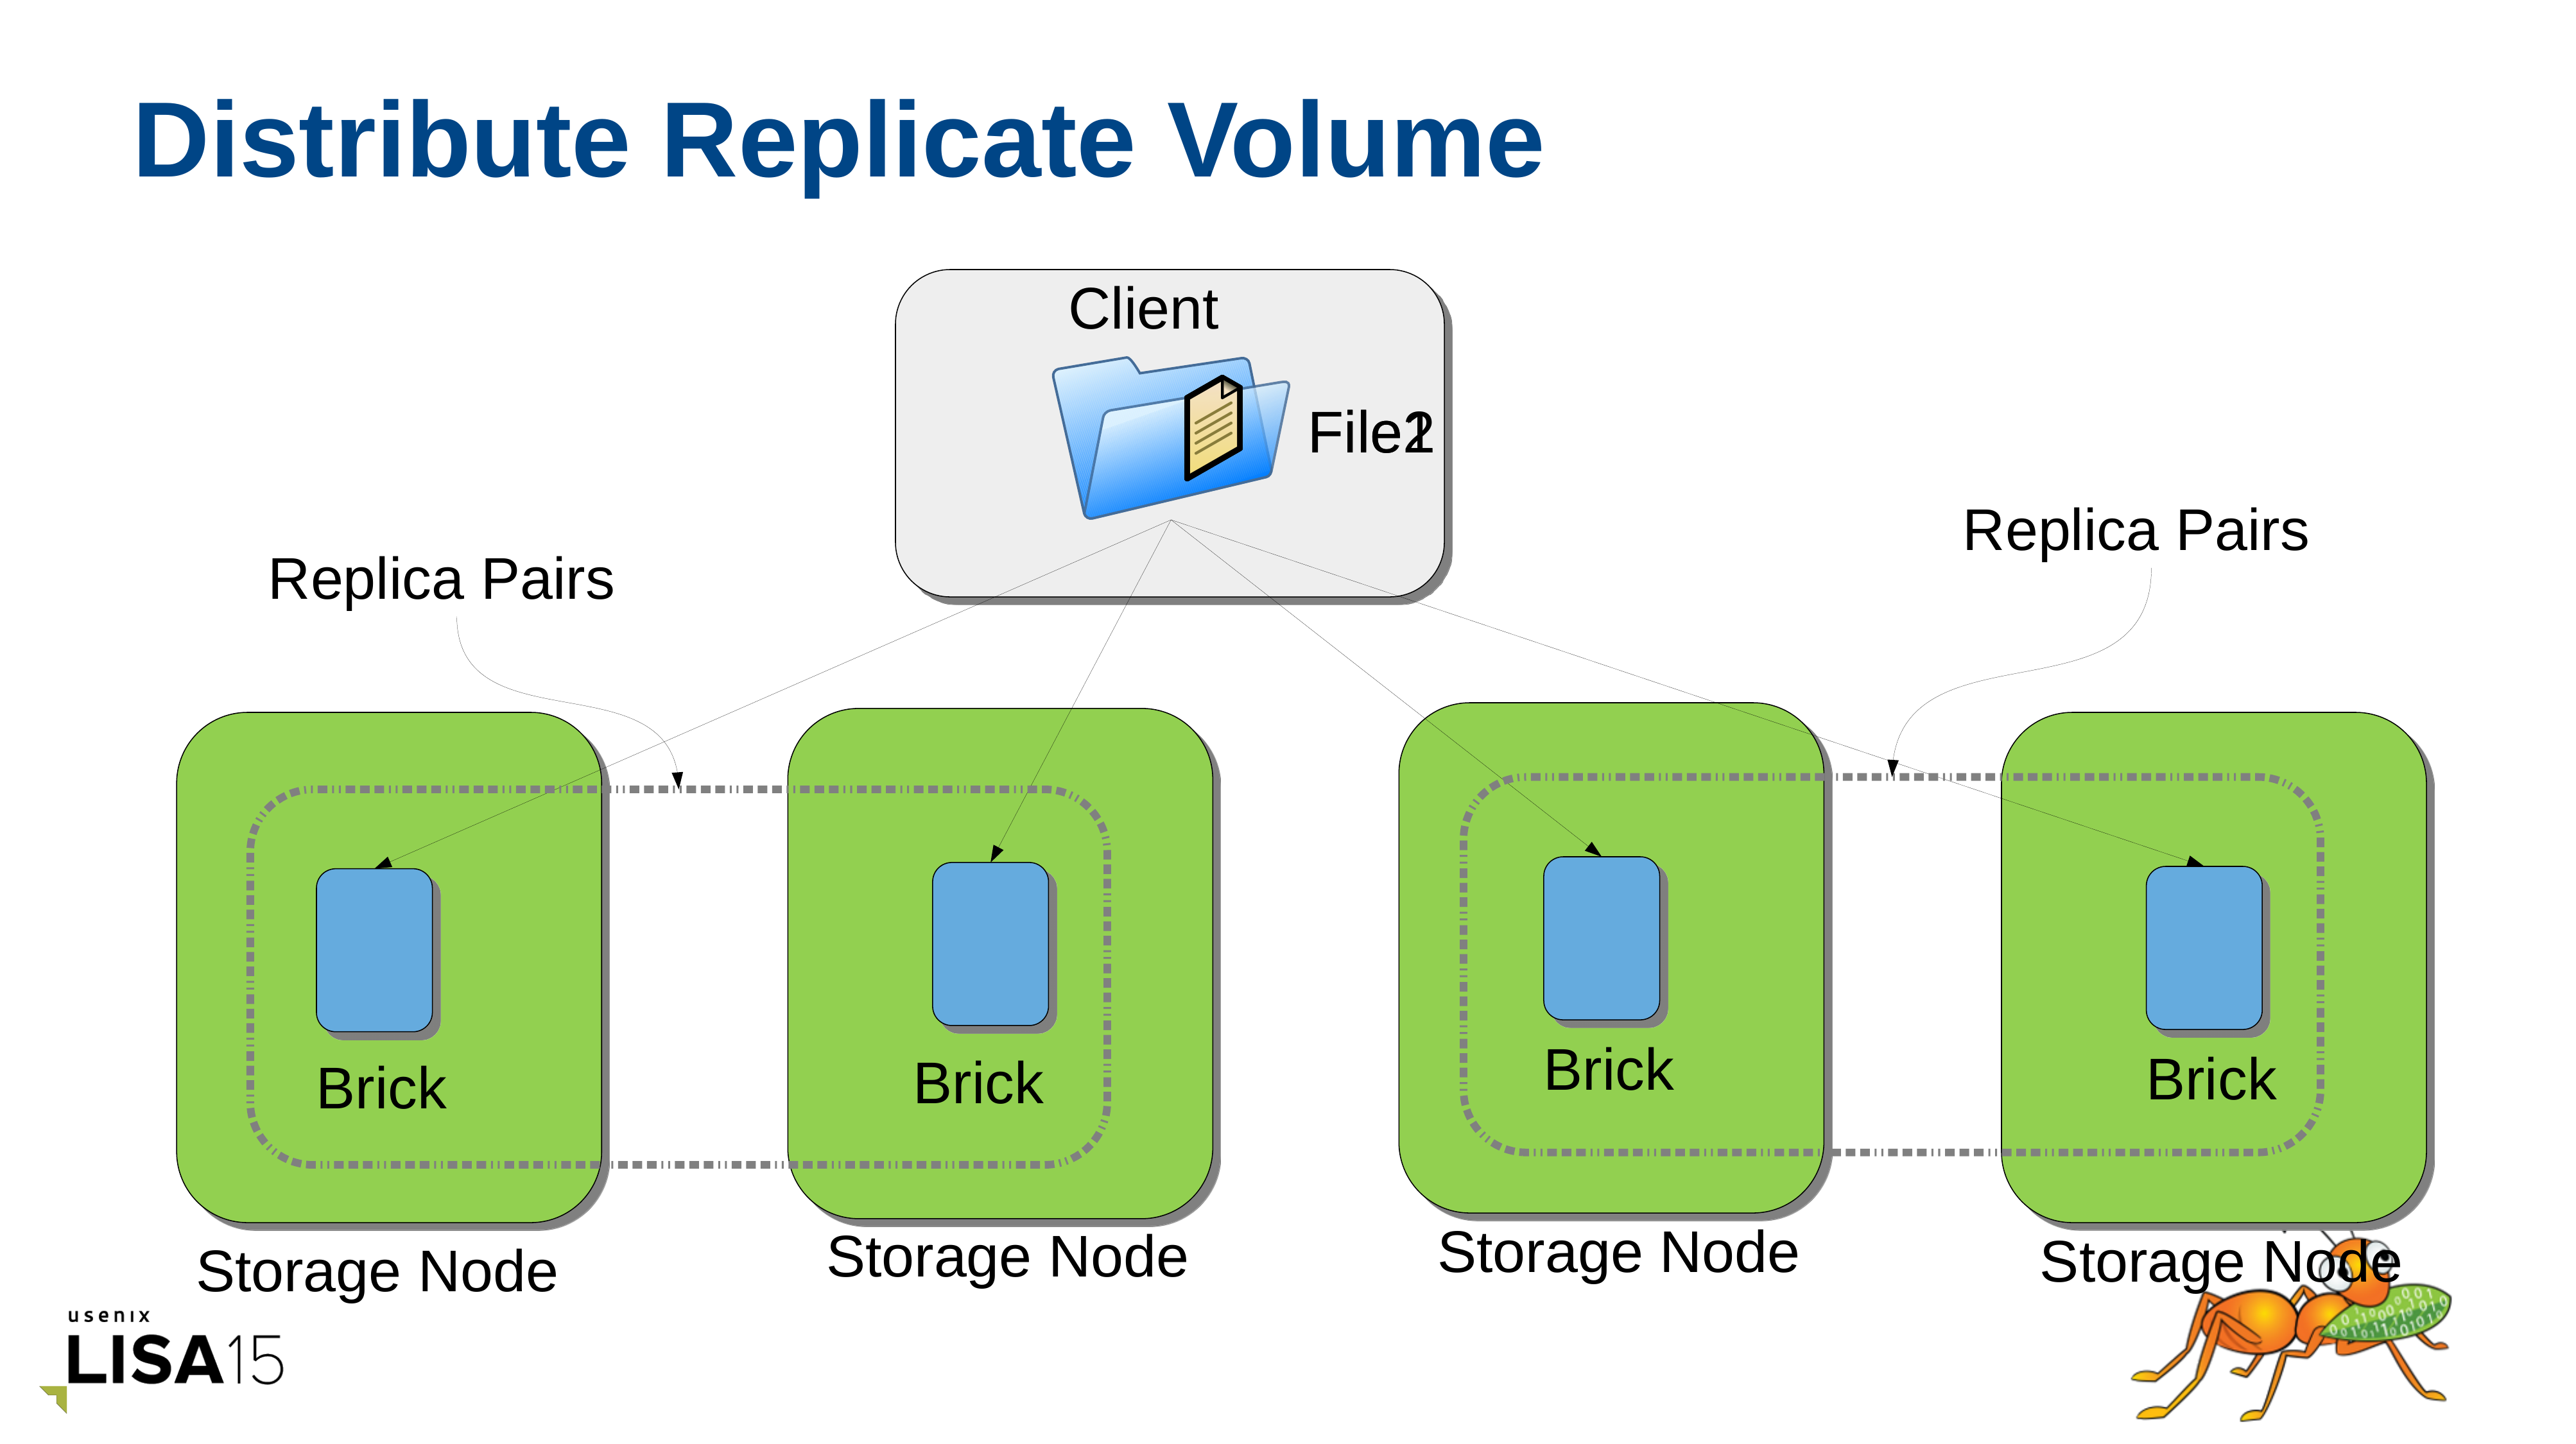

# Distribute Replicate Volume
Client
File1
File2
Replica Pairs
Replica Pairs
Brick
Storage Node
Brick
Storage Node
Brick
Storage Node
Brick
Storage Node